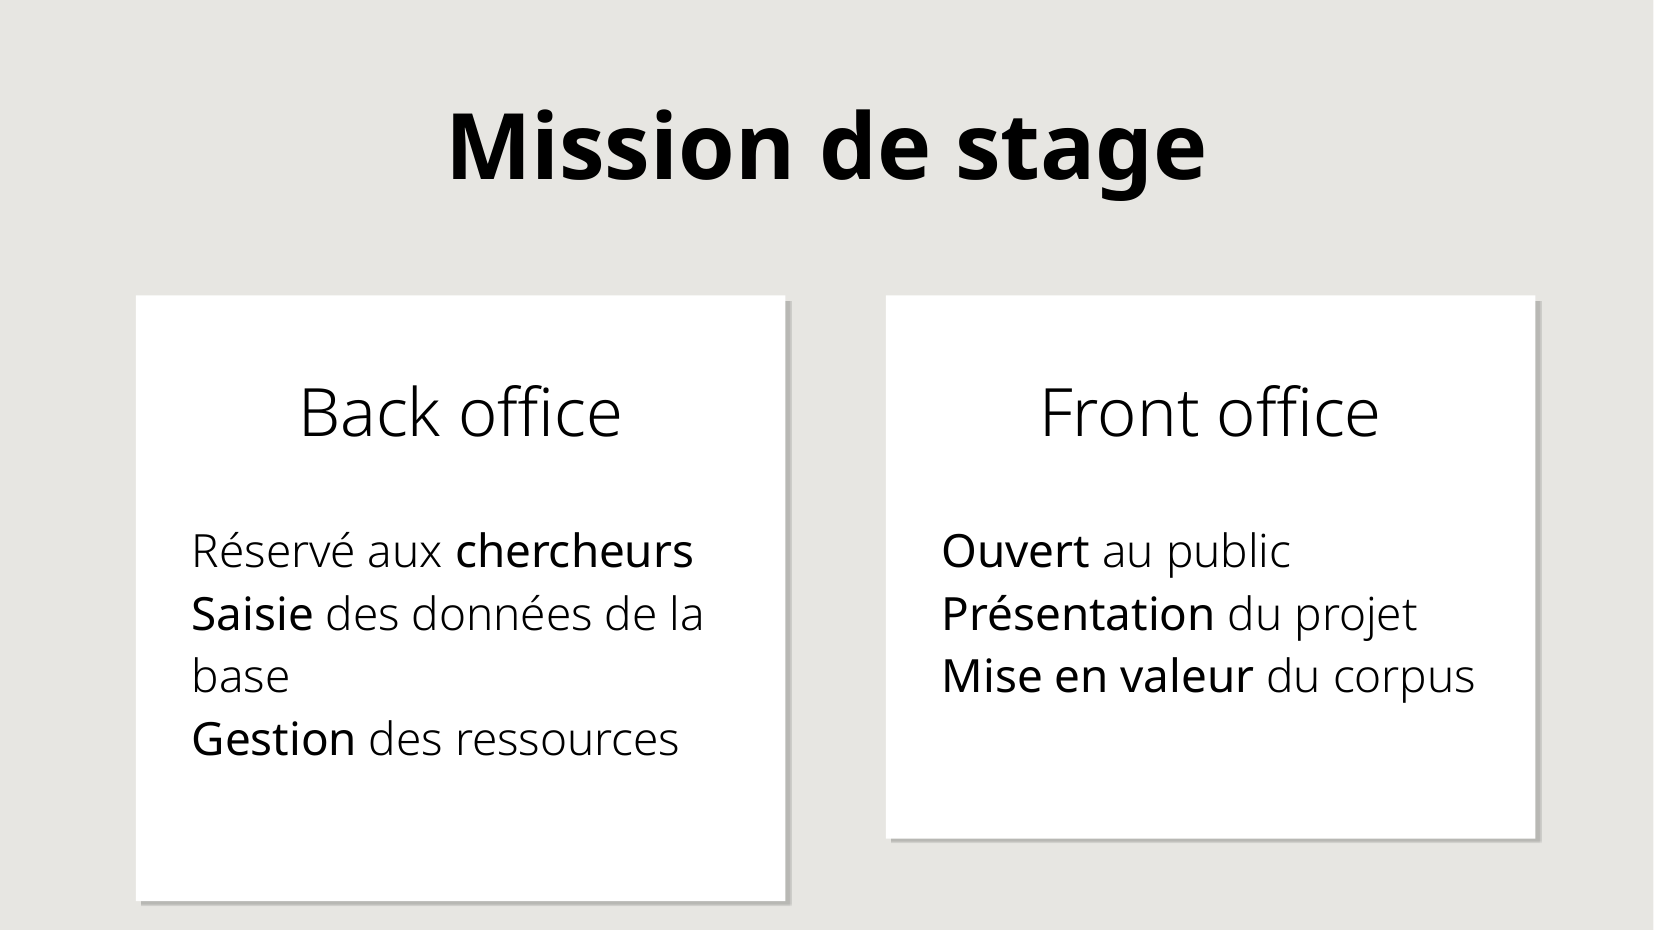

# Mission de stage
Back office
Réservé aux chercheurs
Saisie des données de la base
Gestion des ressources
Front office
Ouvert au public
Présentation du projet
Mise en valeur du corpus